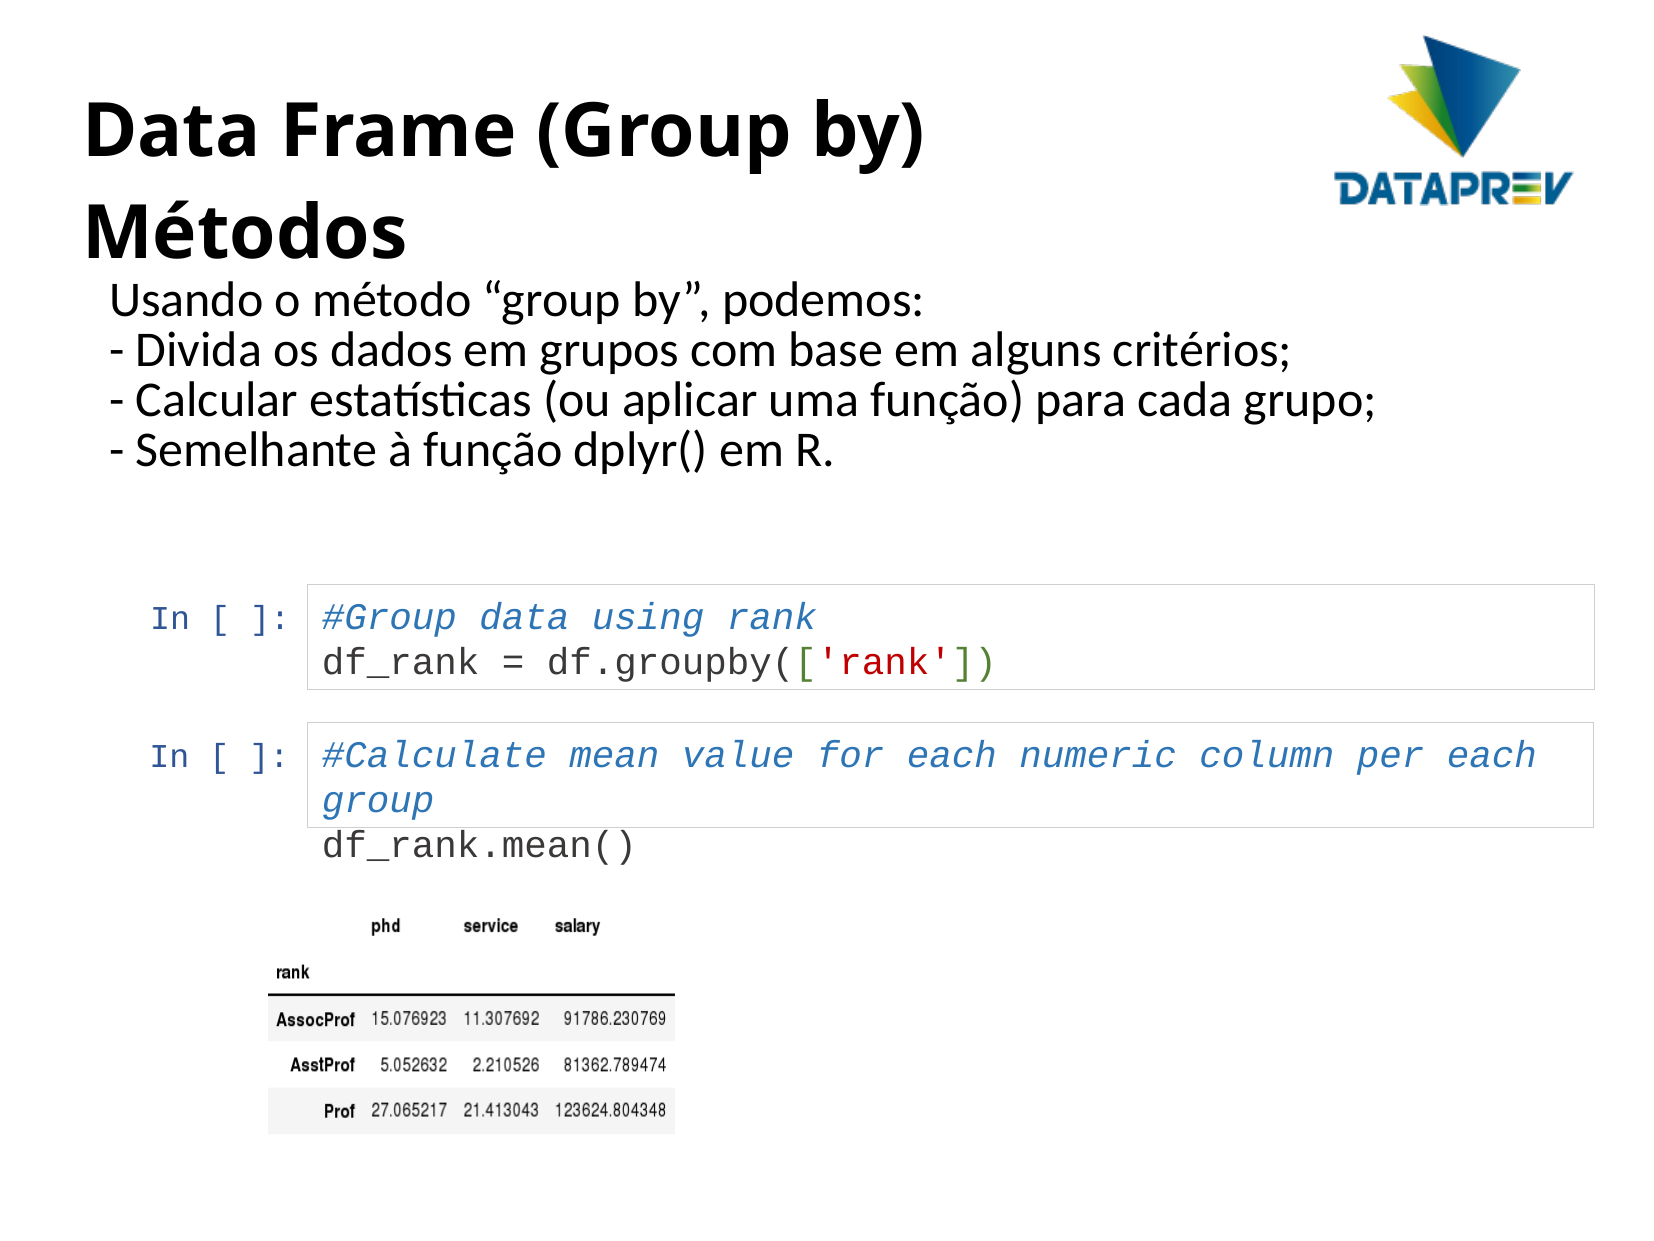

# Data Frame (Group by) Métodos
Usando o método “group by”, podemos:
- Divida os dados em grupos com base em alguns critérios;
- Calcular estatísticas (ou aplicar uma função) para cada grupo;
- Semelhante à função dplyr() em R.
 In [ ]:
#Group data using rank
df_rank = df.groupby(['rank'])
 In [ ]:
#Calculate mean value for each numeric column per each group
df_rank.mean()